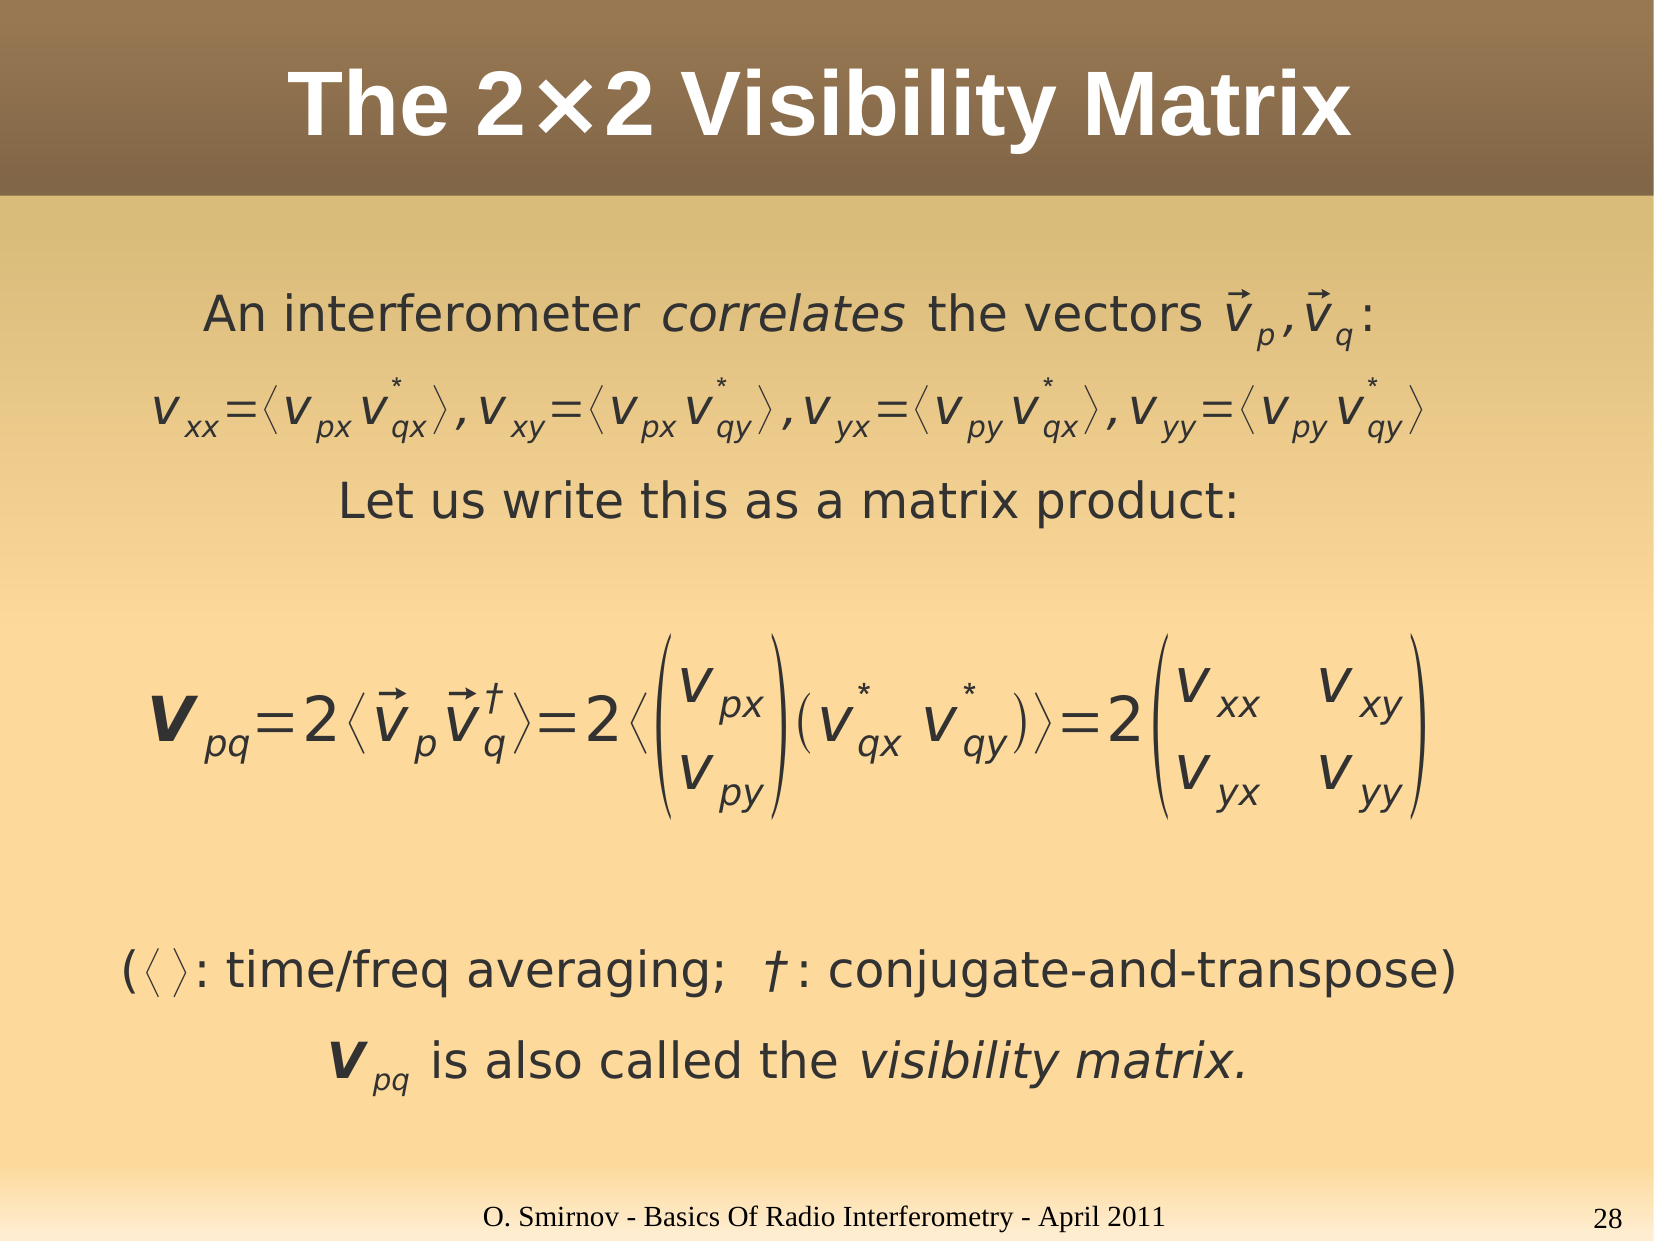

# The 2×2 Visibility Matrix
O. Smirnov - Basics Of Radio Interferometry - April 2011
28